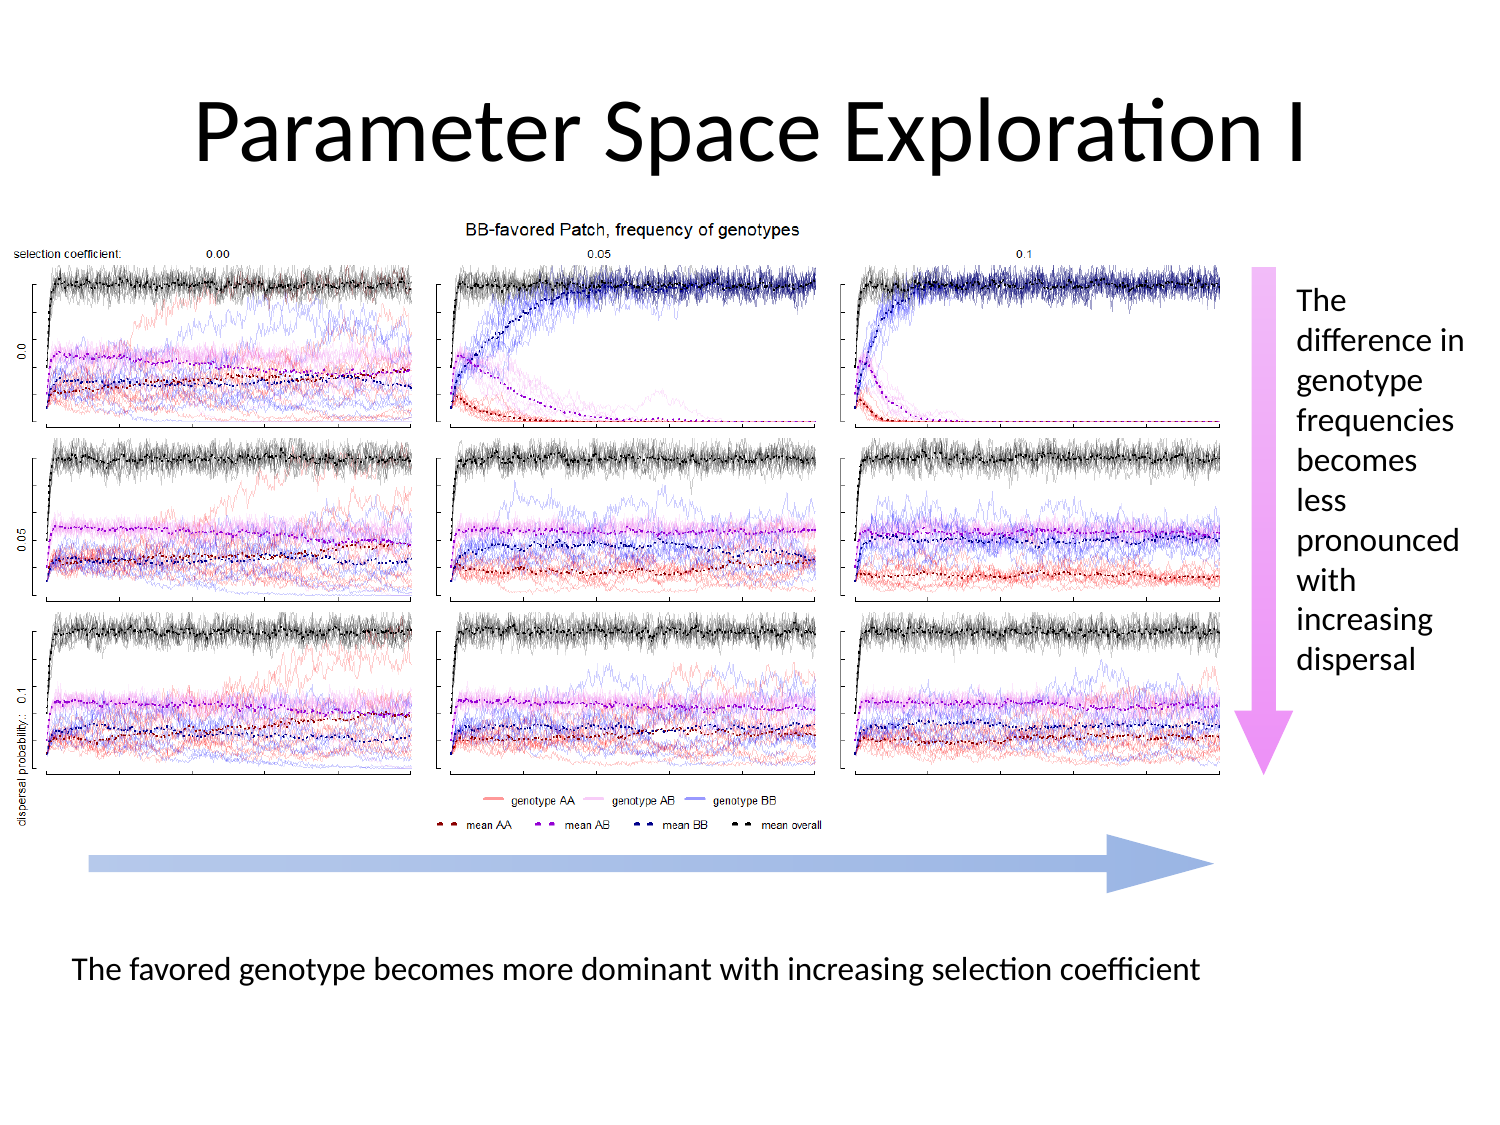

# Parameter Space Exploration I
The difference in genotype frequencies becomes less pronounced with increasing dispersal
The favored genotype becomes more dominant with increasing selection coefficient